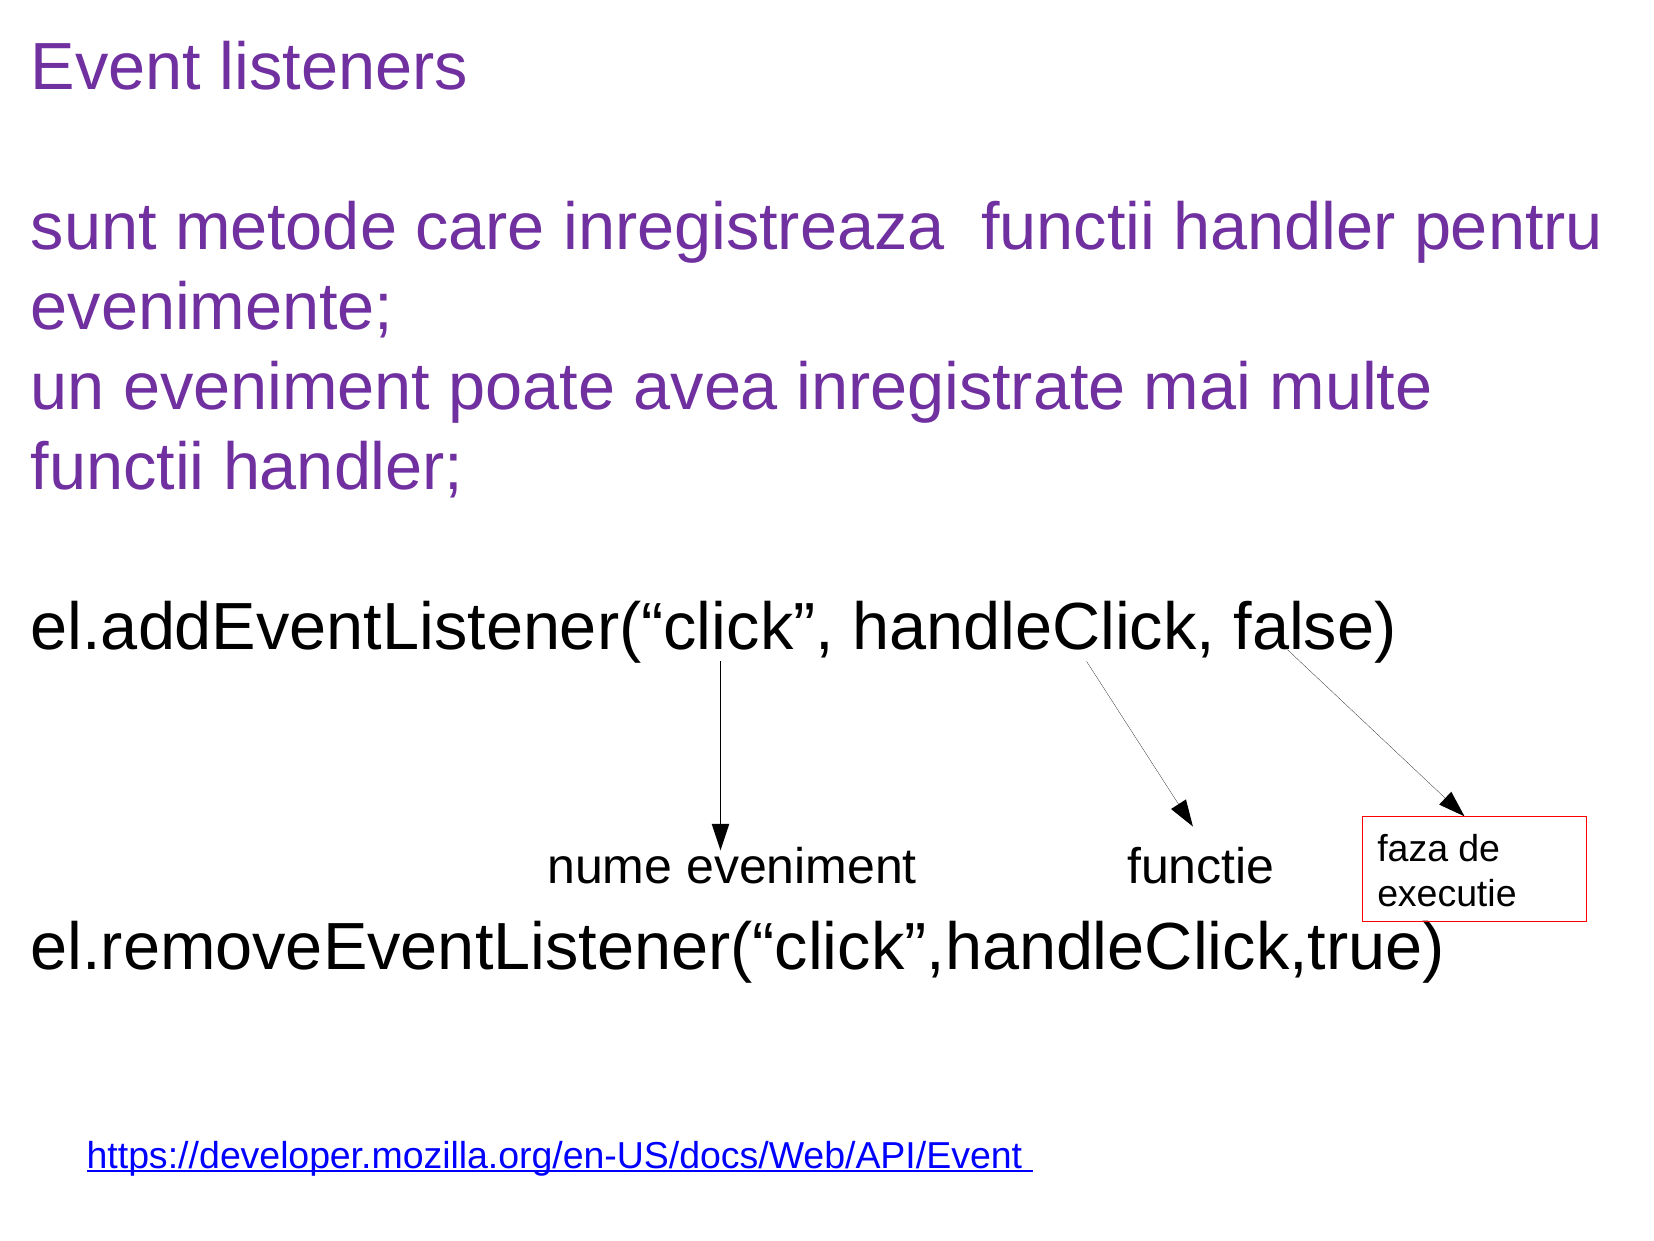

Event listeners
sunt metode care inregistreaza functii handler pentru evenimente;
un eveniment poate avea inregistrate mai multe functii handler;
el.addEventListener(“click”, handleClick, false)
el.removeEventListener(“click”,handleClick,true)
faza de executie
functie
nume eveniment
https://developer.mozilla.org/en-US/docs/Web/API/Event